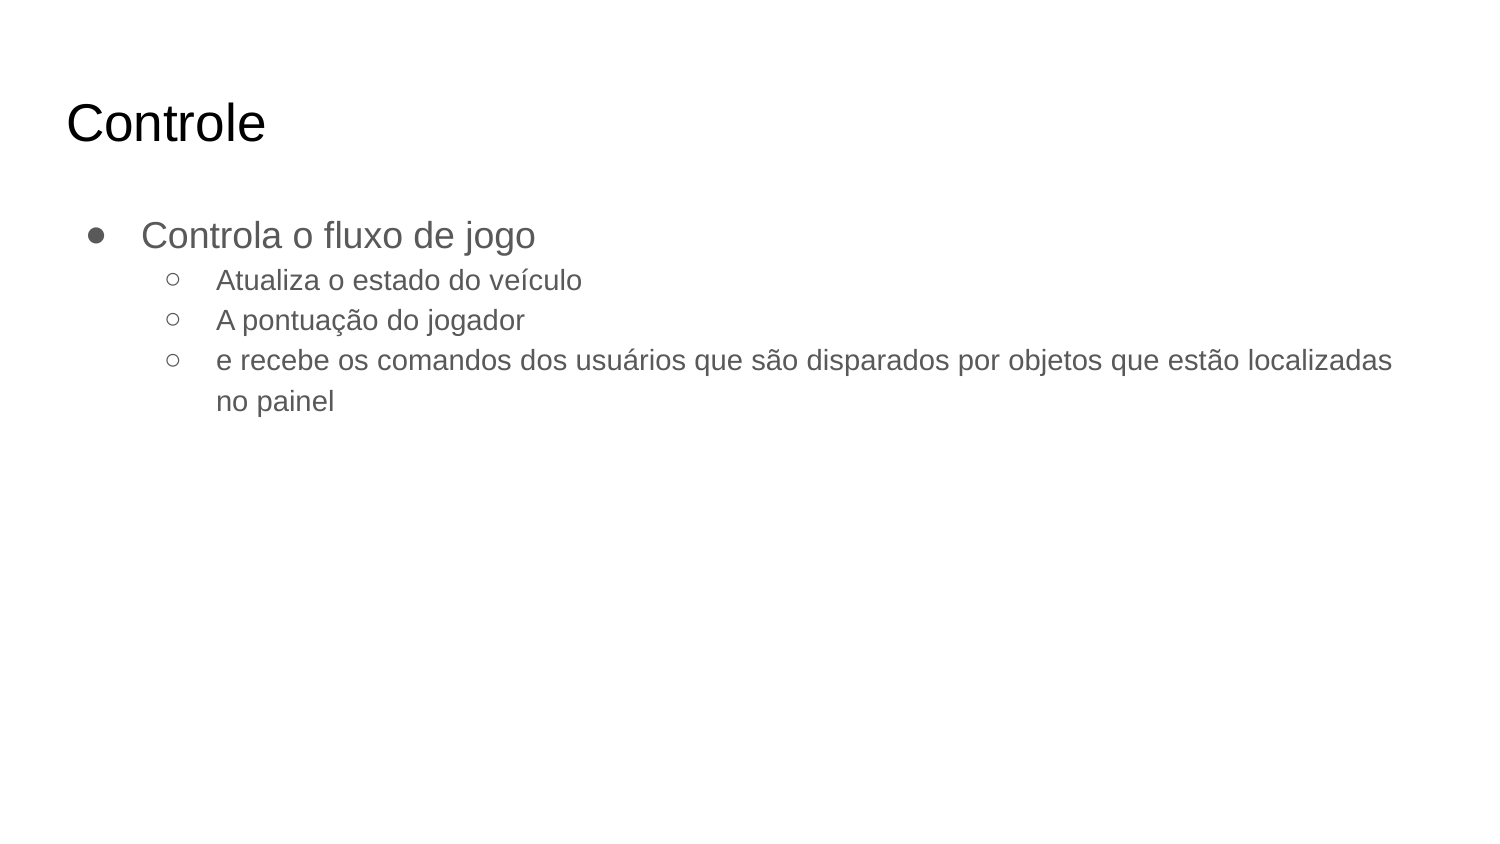

# Controle
Controla o fluxo de jogo
Atualiza o estado do veículo
A pontuação do jogador
e recebe os comandos dos usuários que são disparados por objetos que estão localizadas no painel